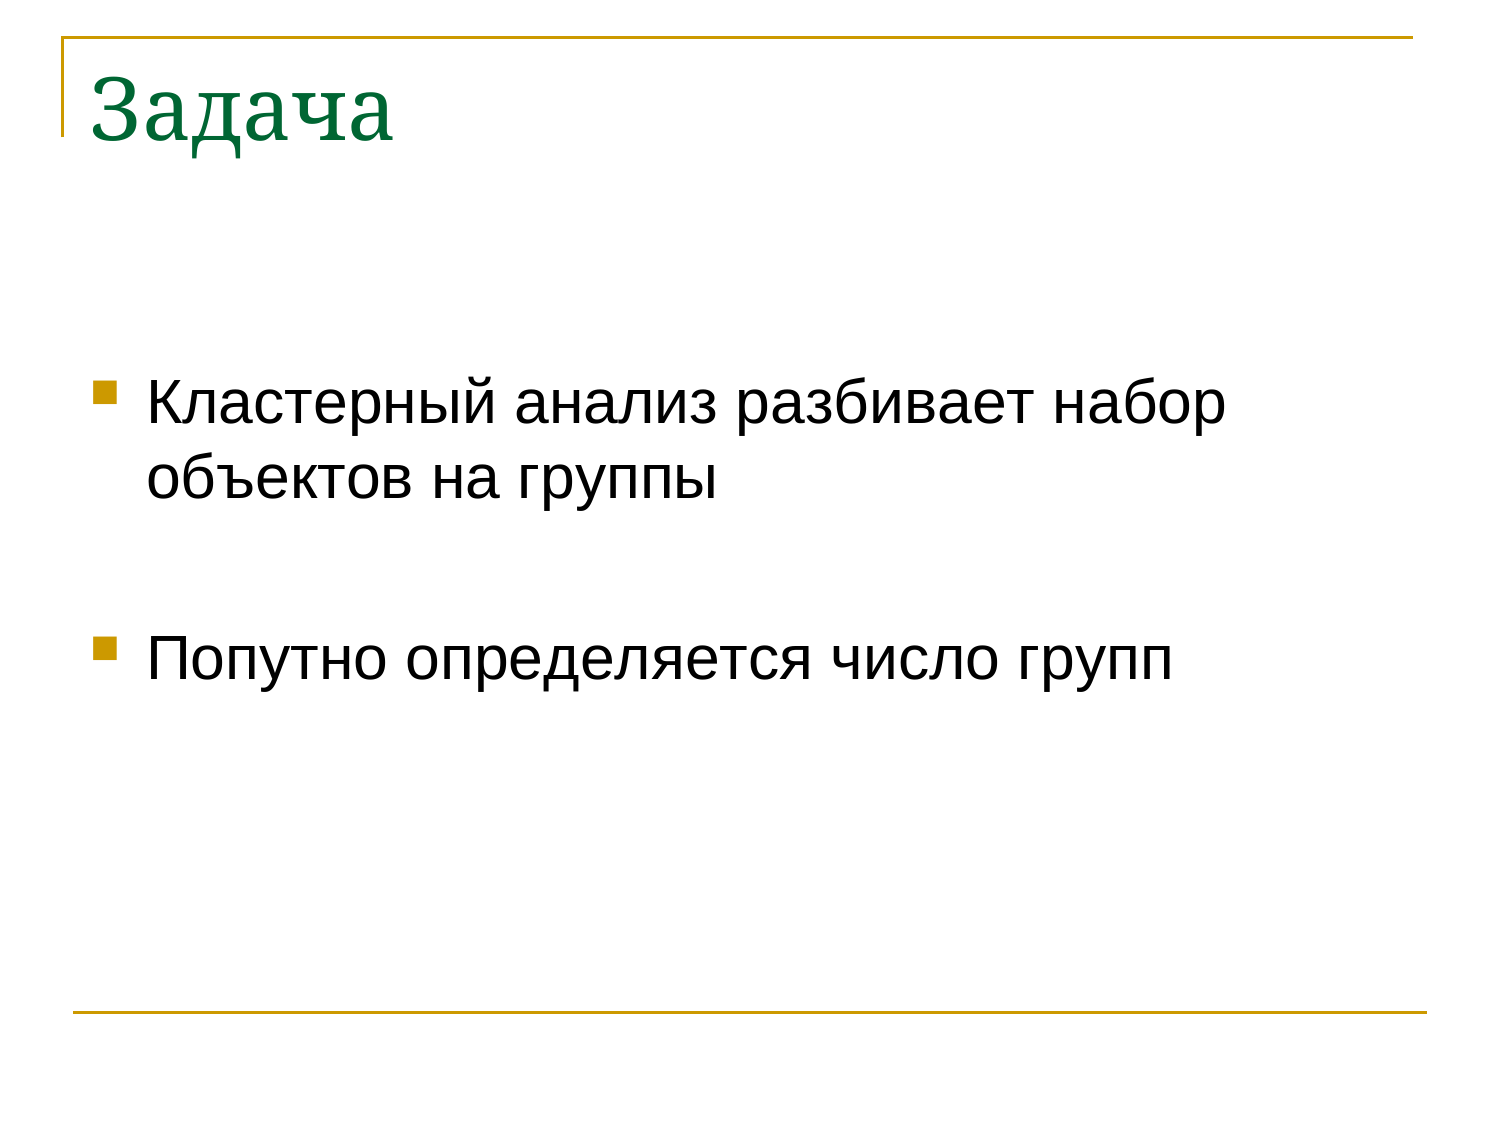

# Задача
Кластерный анализ разбивает набор объектов на группы
Попутно определяется число групп